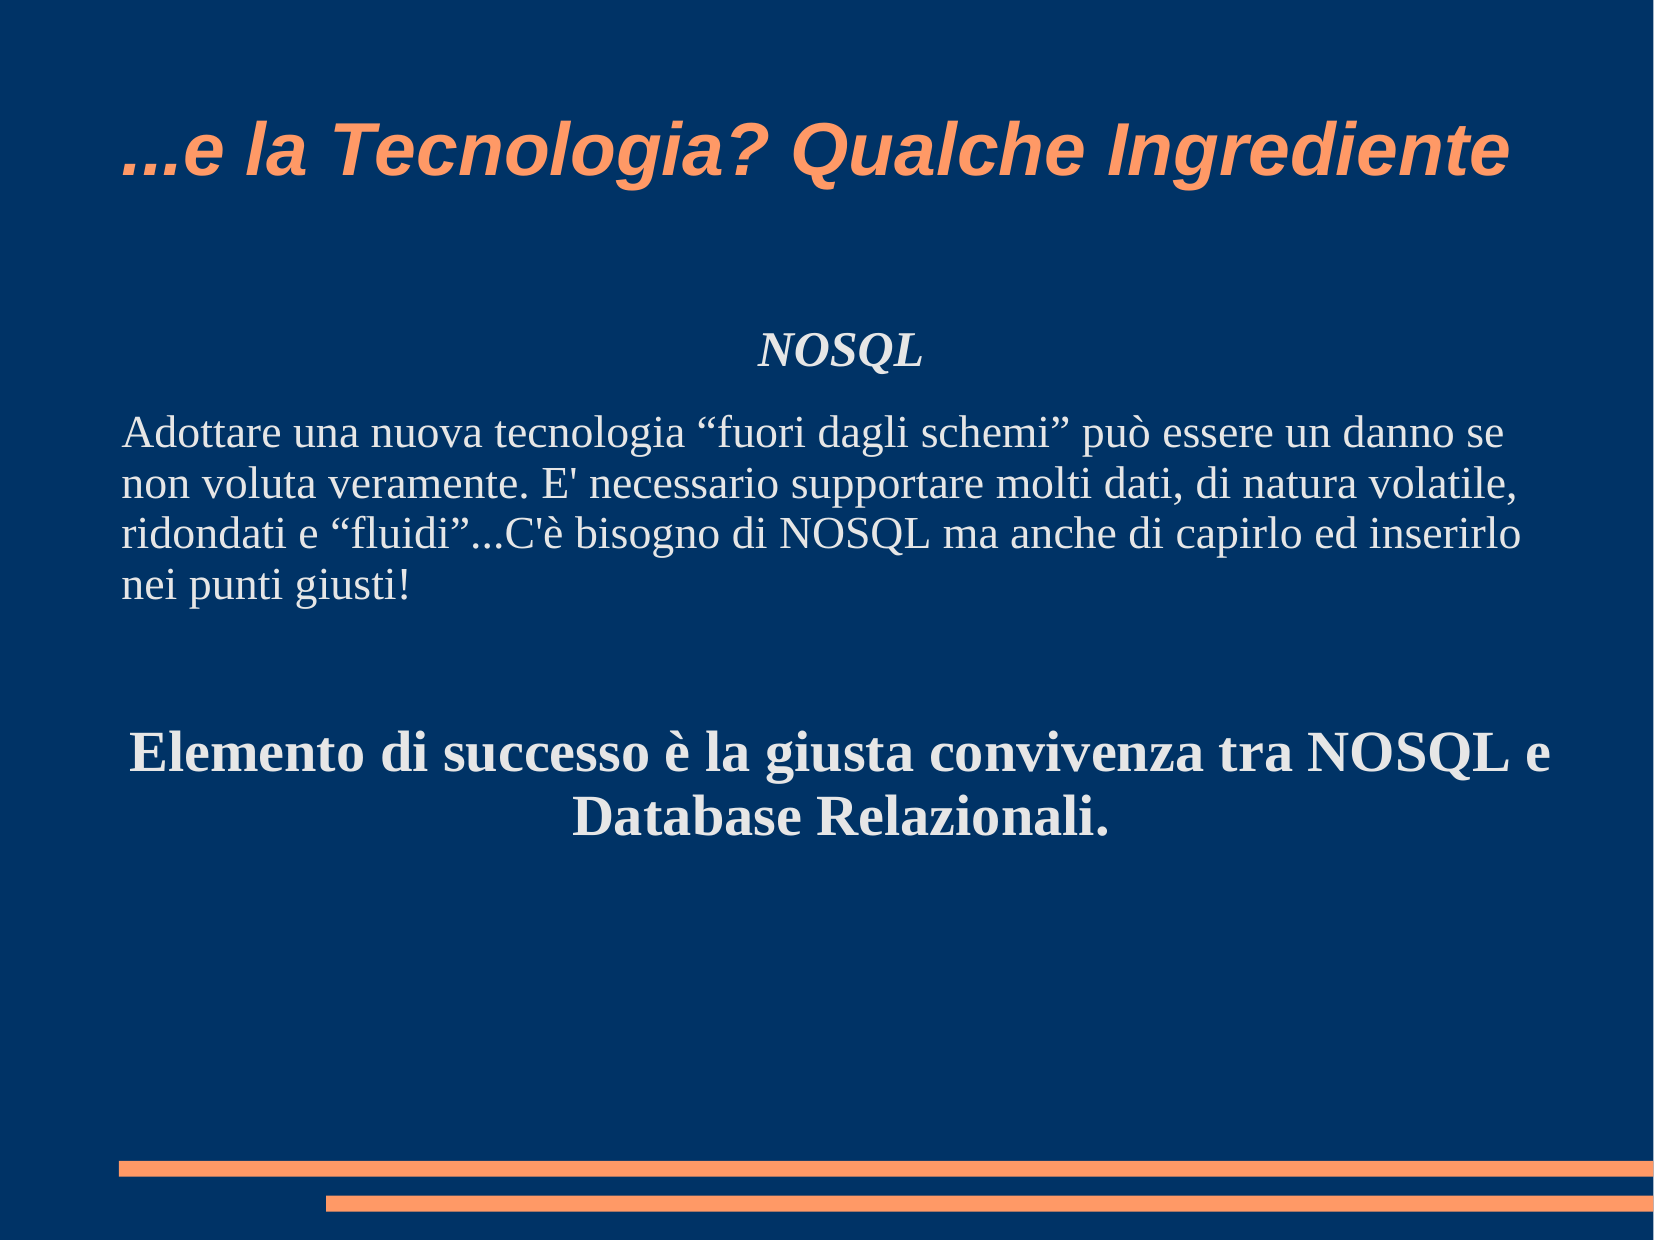

# ...e la Tecnologia? Qualche Ingrediente
NOSQL
Adottare una nuova tecnologia “fuori dagli schemi” può essere un danno se non voluta veramente. E' necessario supportare molti dati, di natura volatile, ridondati e “fluidi”...C'è bisogno di NOSQL ma anche di capirlo ed inserirlo nei punti giusti!
Elemento di successo è la giusta convivenza tra NOSQL e Database Relazionali.